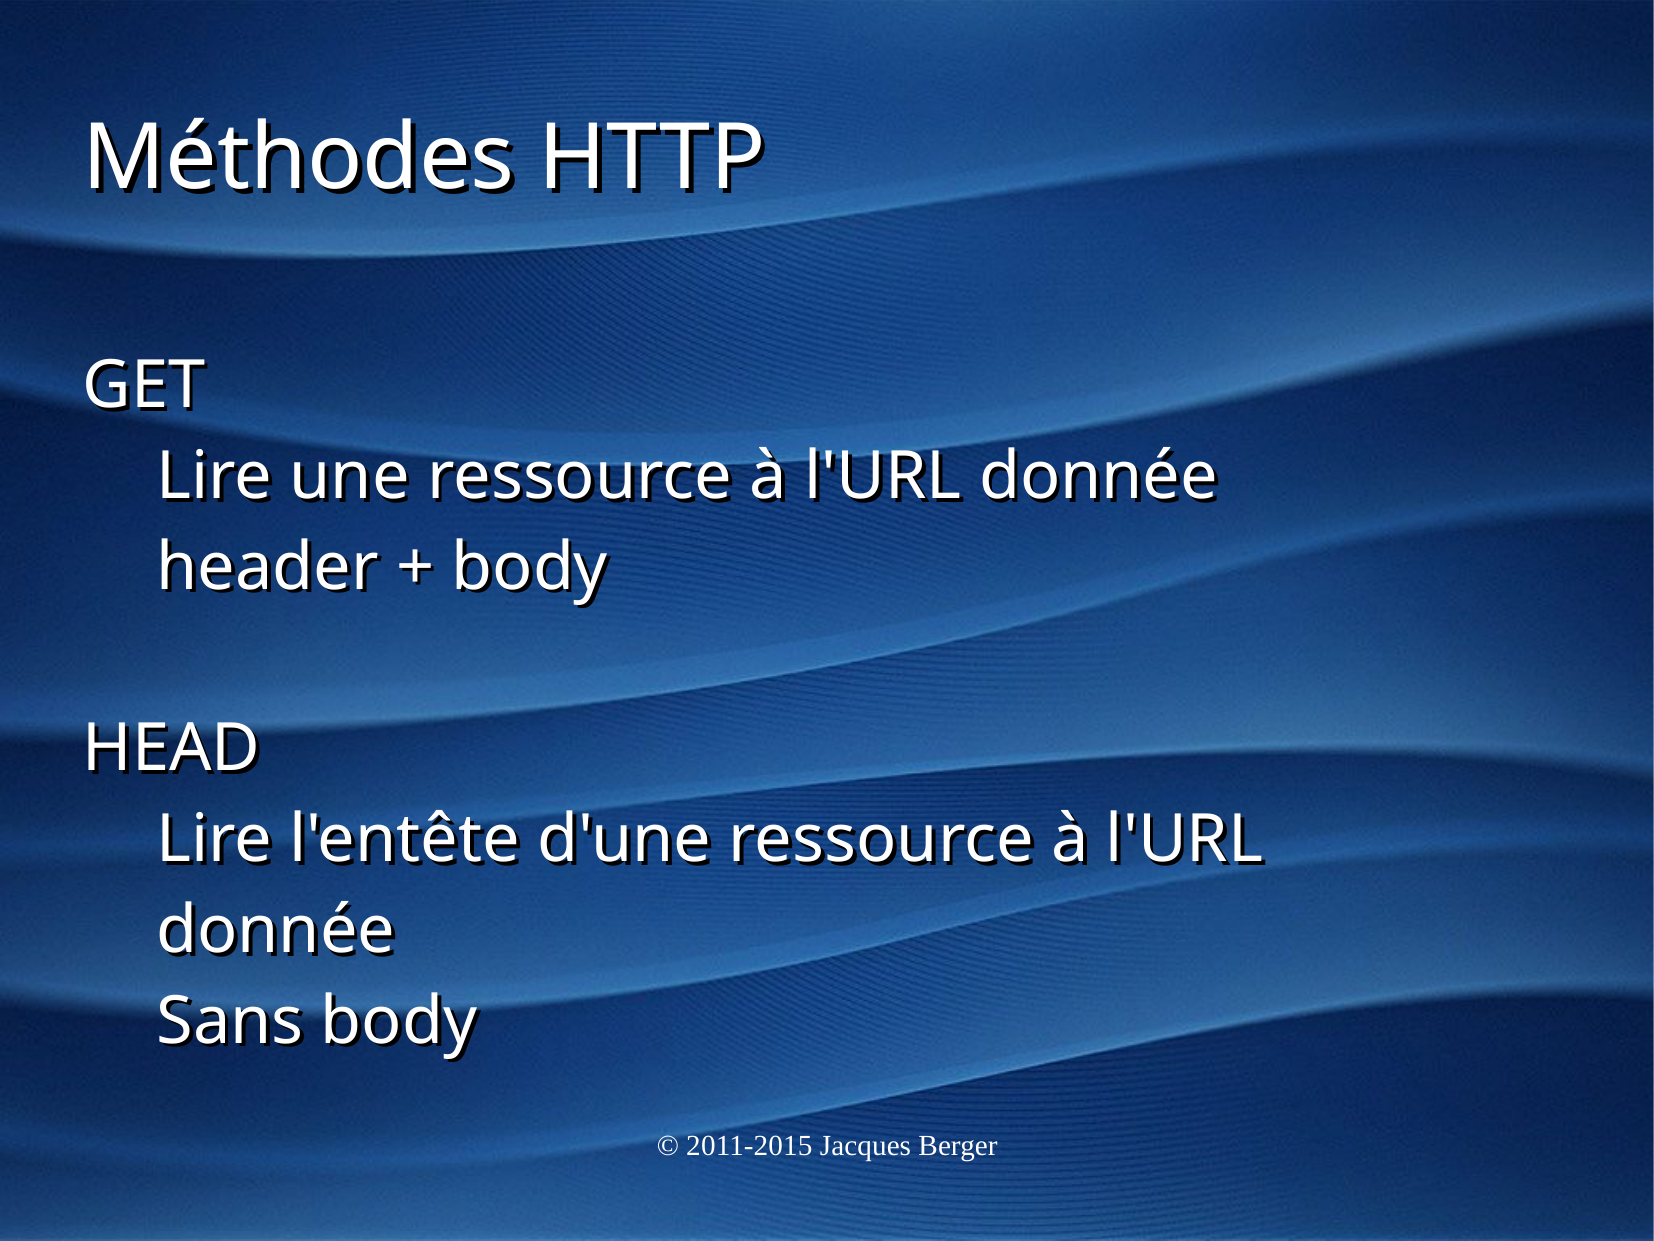

# Méthodes HTTP
GET
	Lire une ressource à l'URL donnée
	header + body
HEAD
	Lire l'entête d'une ressource à l'URL
	donnée
	Sans body
© 2011-2015 Jacques Berger